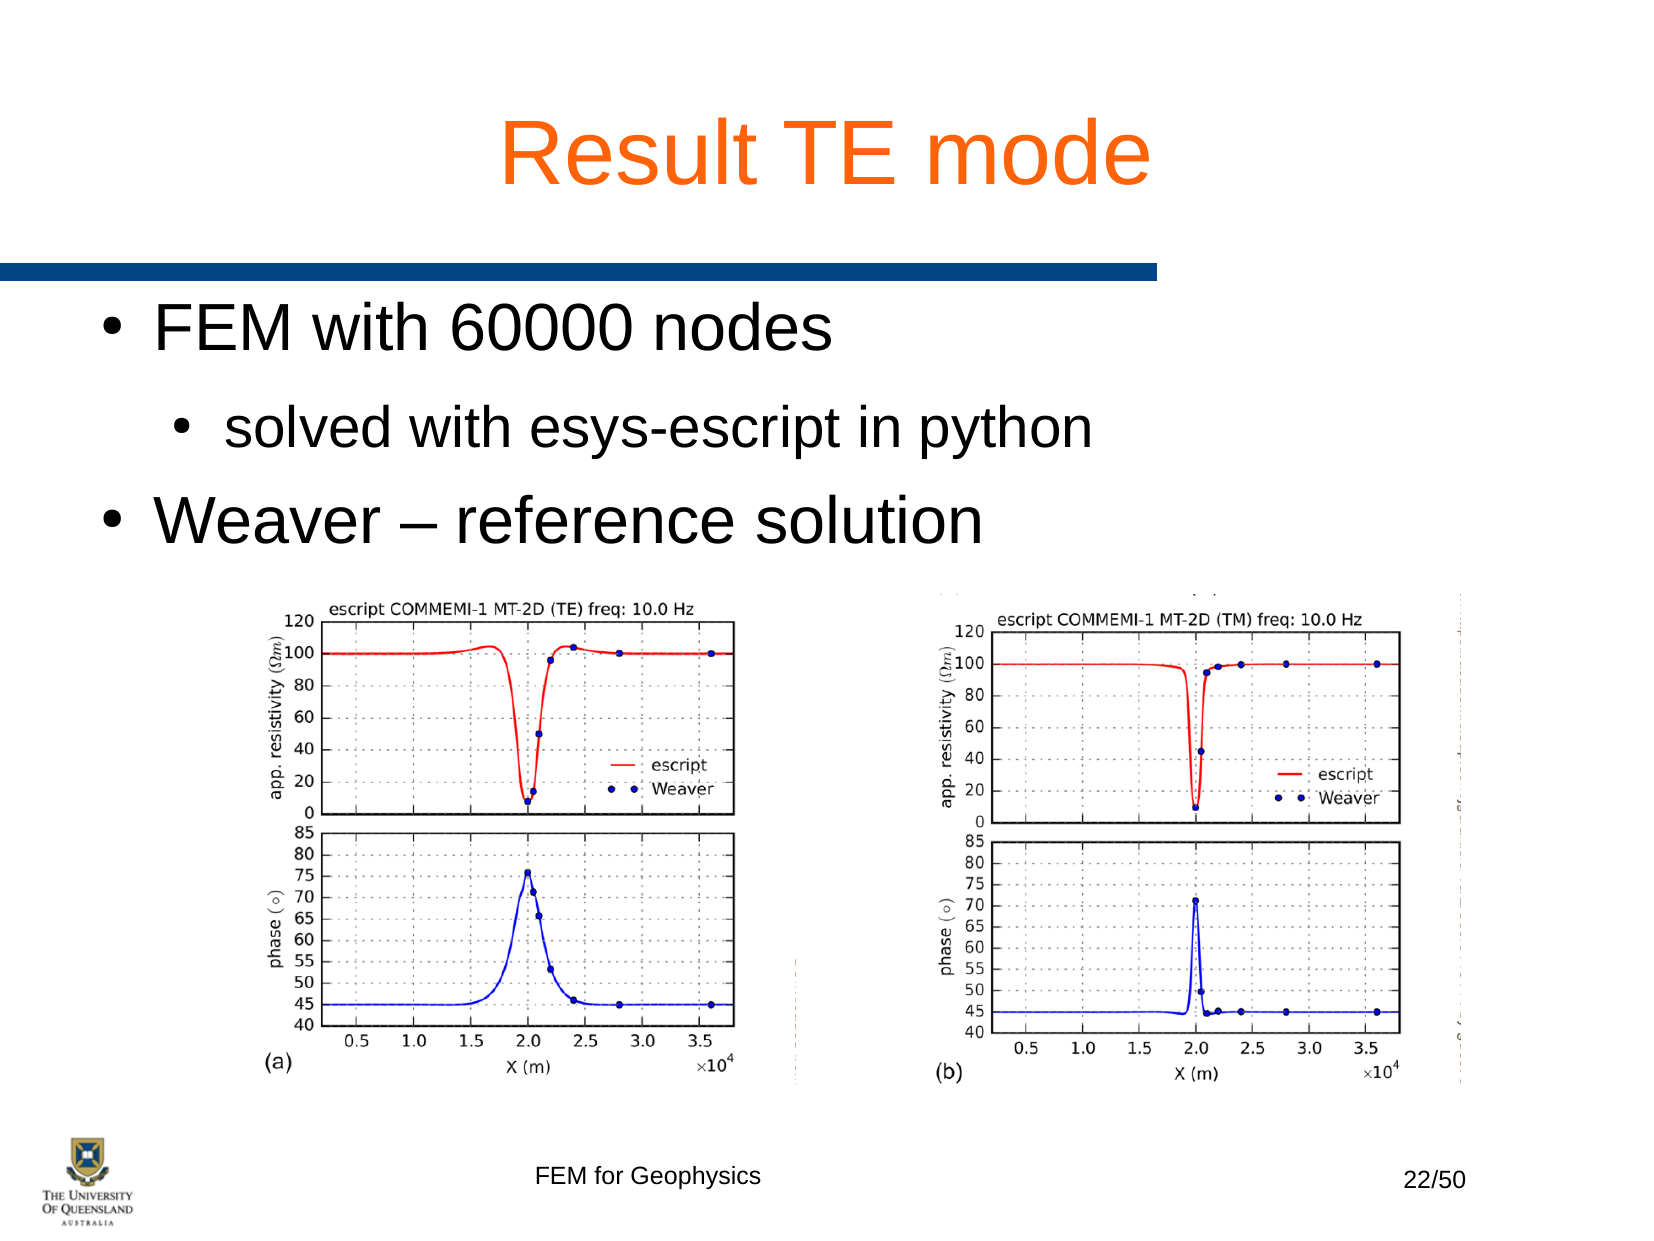

# Result TE mode
FEM with 60000 nodes
solved with esys-escript in python
Weaver – reference solution